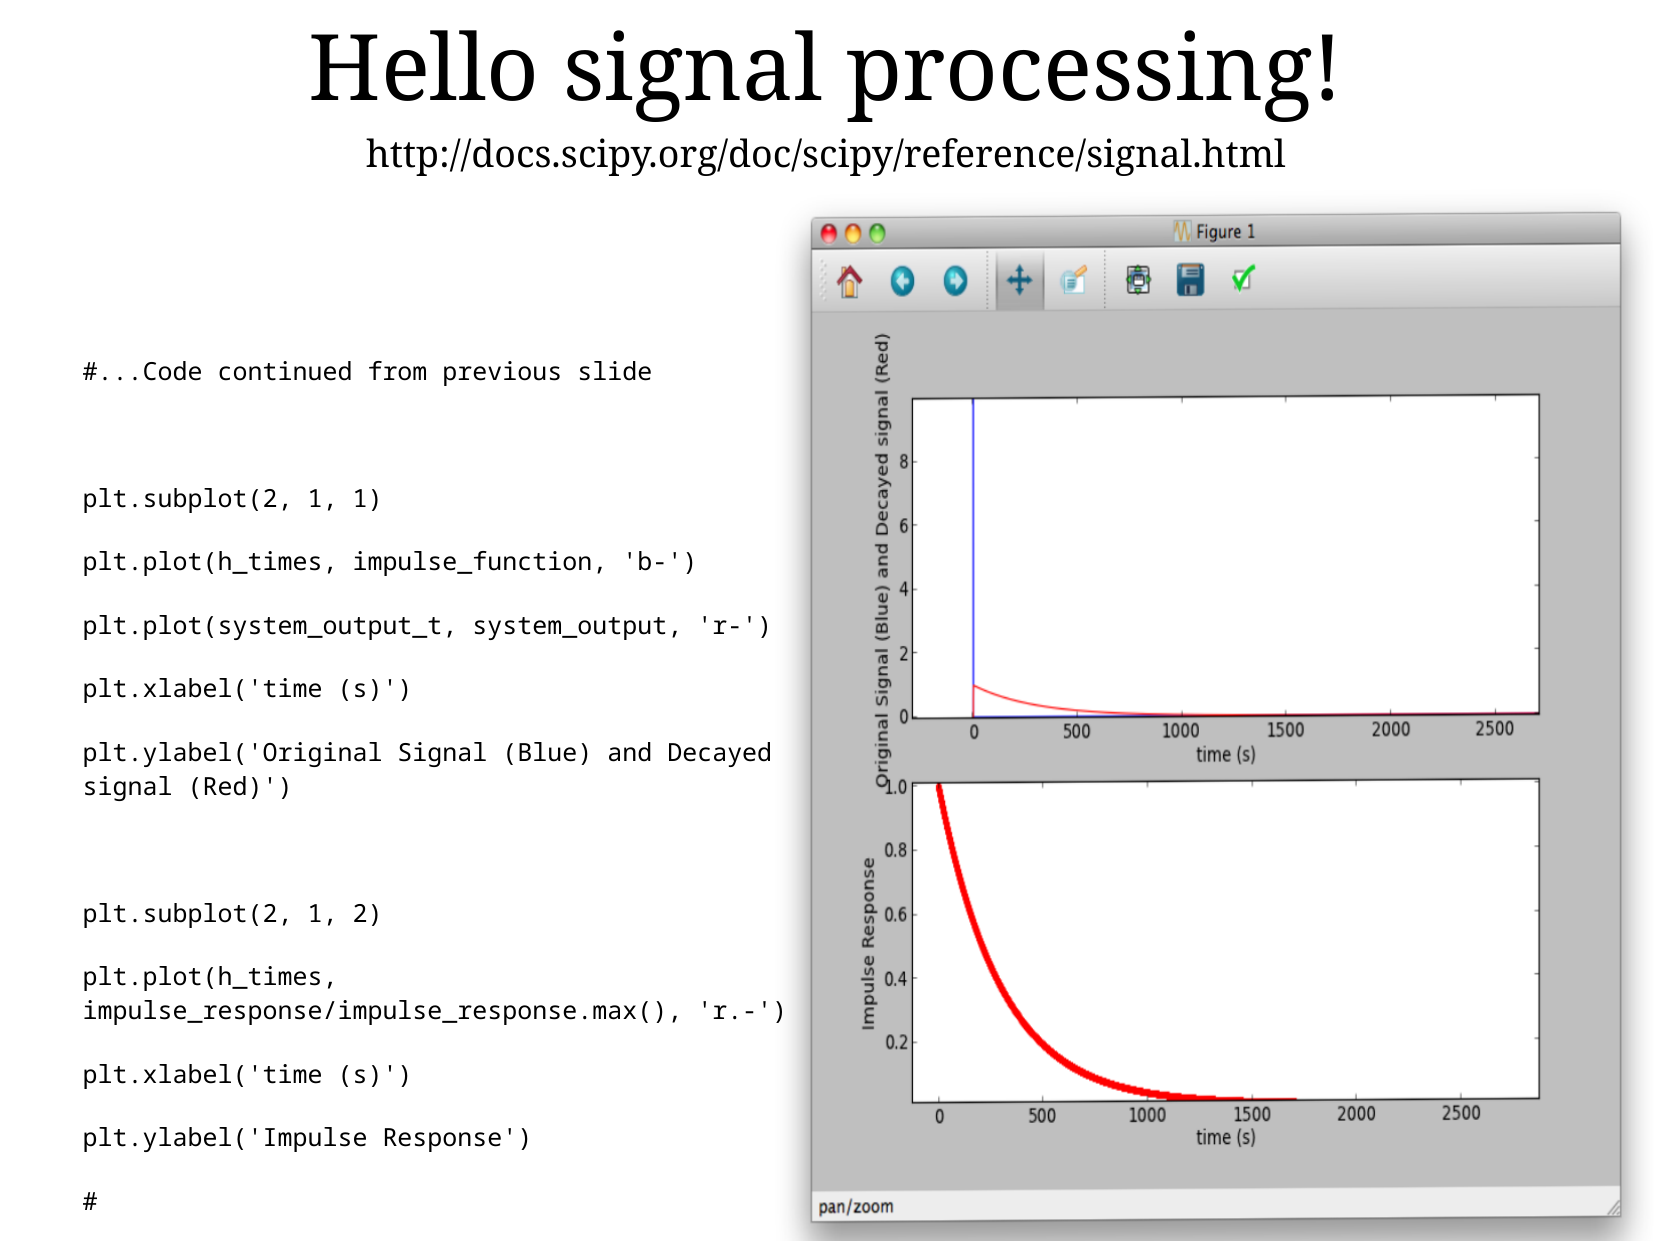

# Hello signal processing! http://docs.scipy.org/doc/scipy/reference/signal.html
#...Code continued from previous slide
plt.subplot(2, 1, 1)
plt.plot(h_times, impulse_function, 'b-')
plt.plot(system_output_t, system_output, 'r-')
plt.xlabel('time (s)')
plt.ylabel('Original Signal (Blue) and Decayed signal (Red)')
plt.subplot(2, 1, 2)
plt.plot(h_times, impulse_response/impulse_response.max(), 'r.-')
plt.xlabel('time (s)')
plt.ylabel('Impulse Response')
#
plt.show()